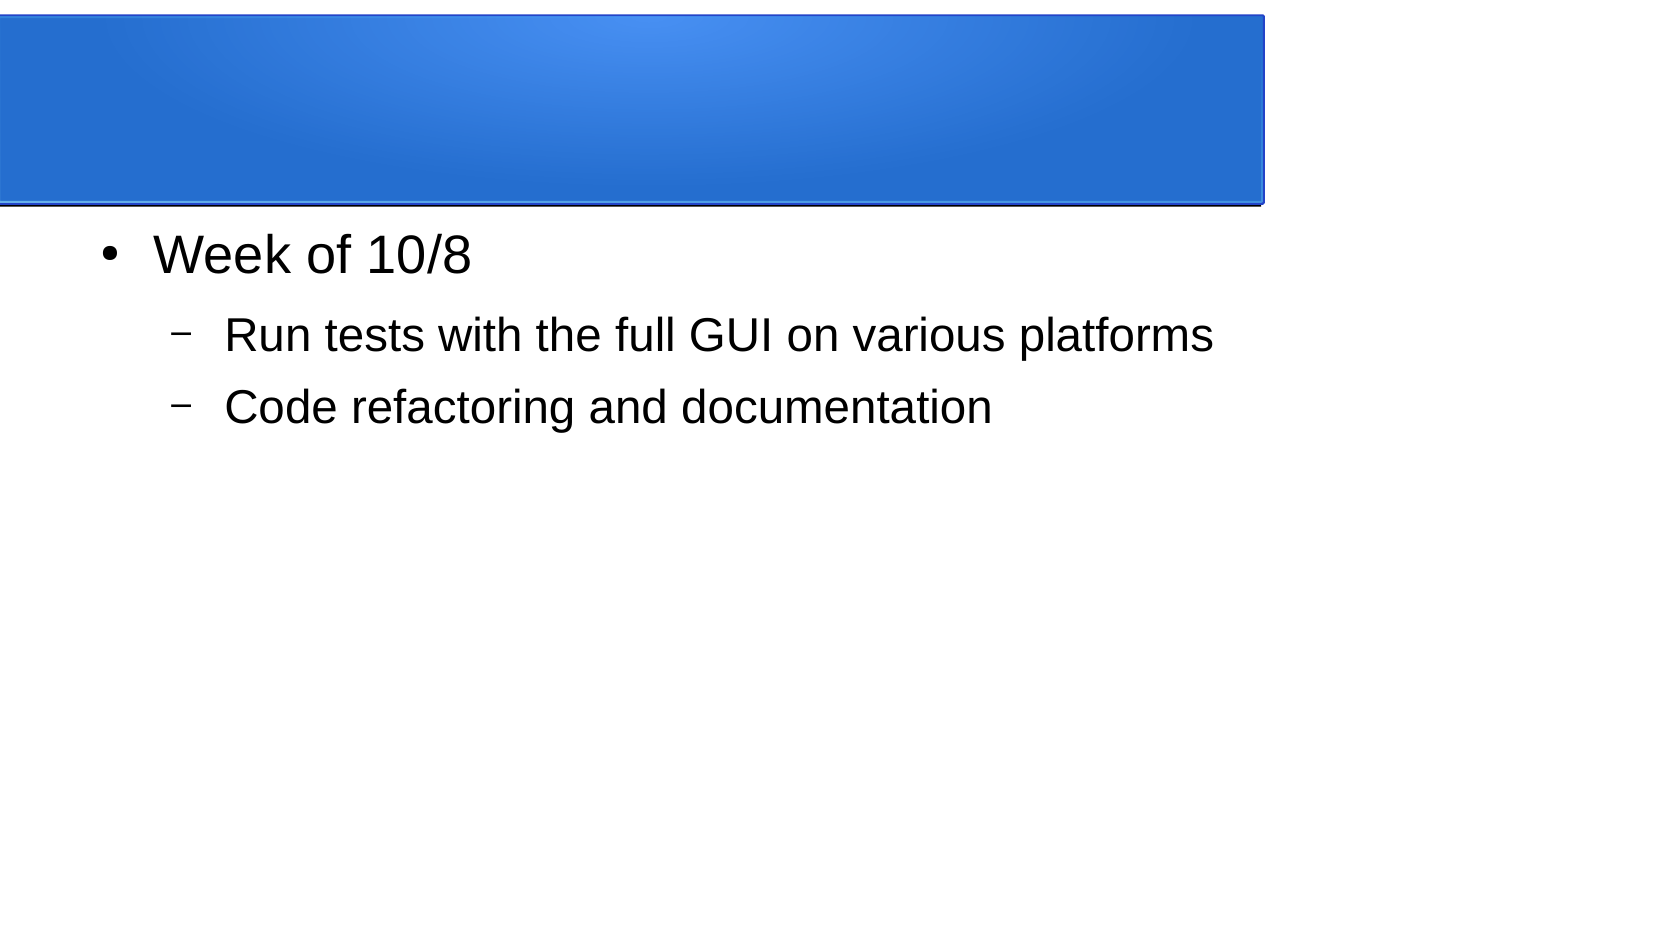

# Week of 10/8
Run tests with the full GUI on various platforms
Code refactoring and documentation